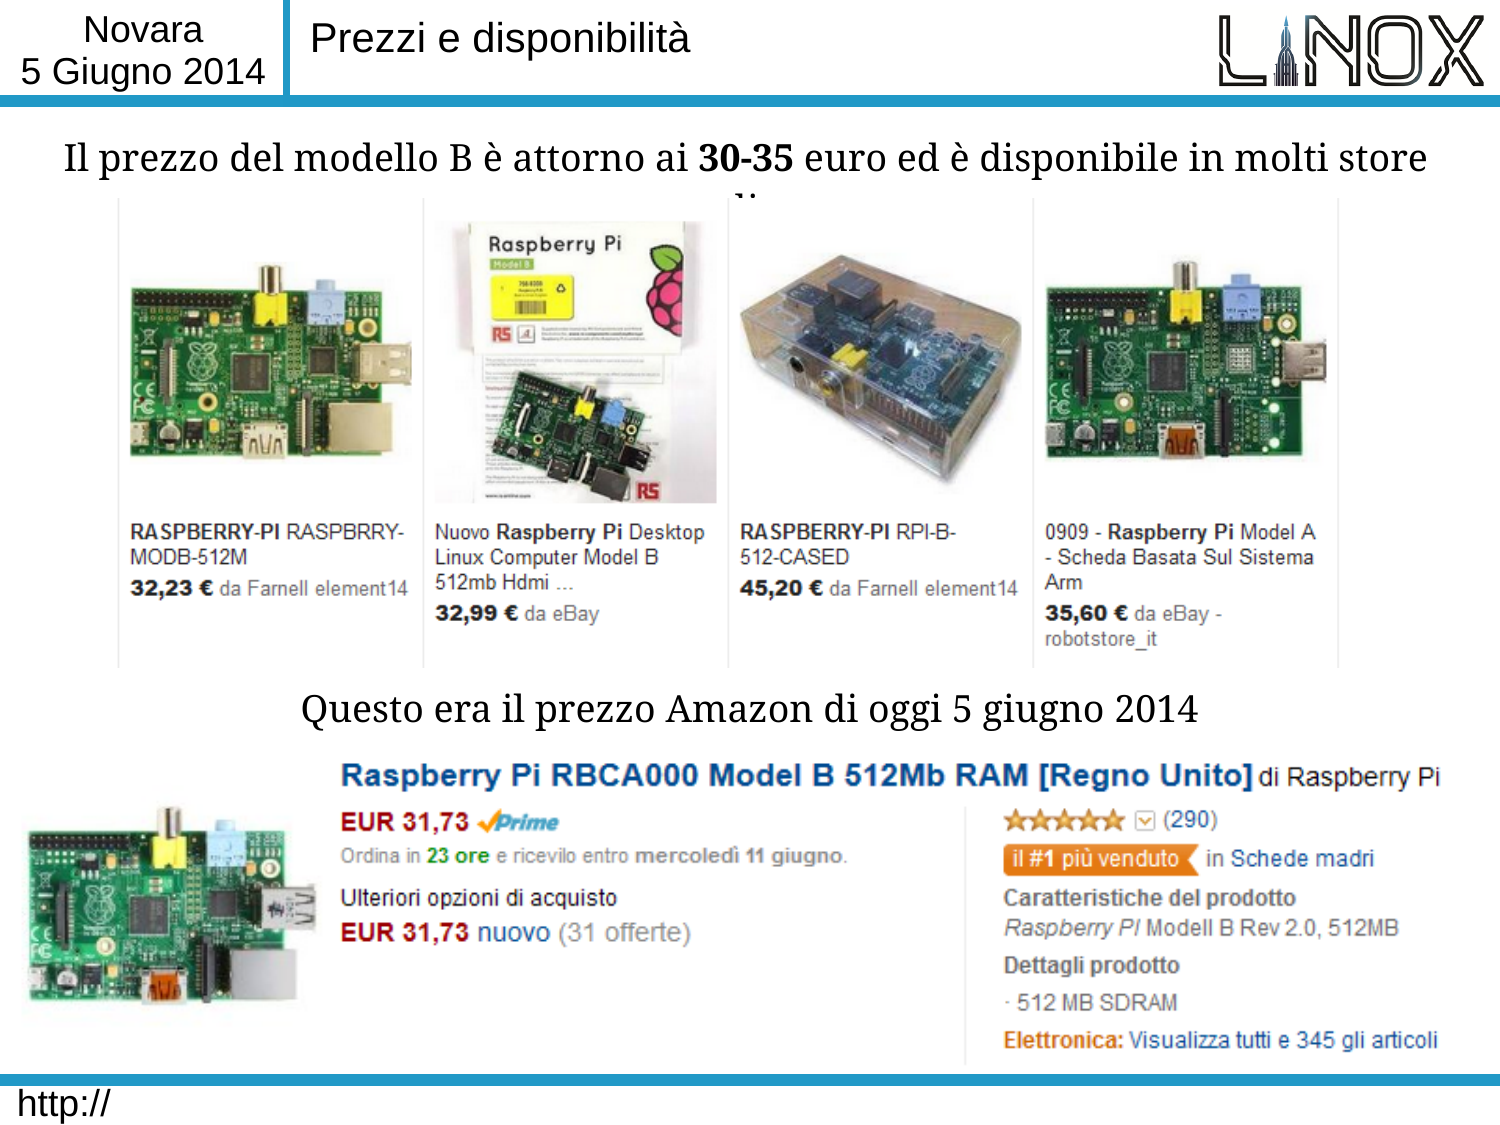

# Prezzi e disponibilità
Il prezzo del modello B è attorno ai 30-35 euro ed è disponibile in molti store online
Questo era il prezzo Amazon di oggi 5 giugno 2014